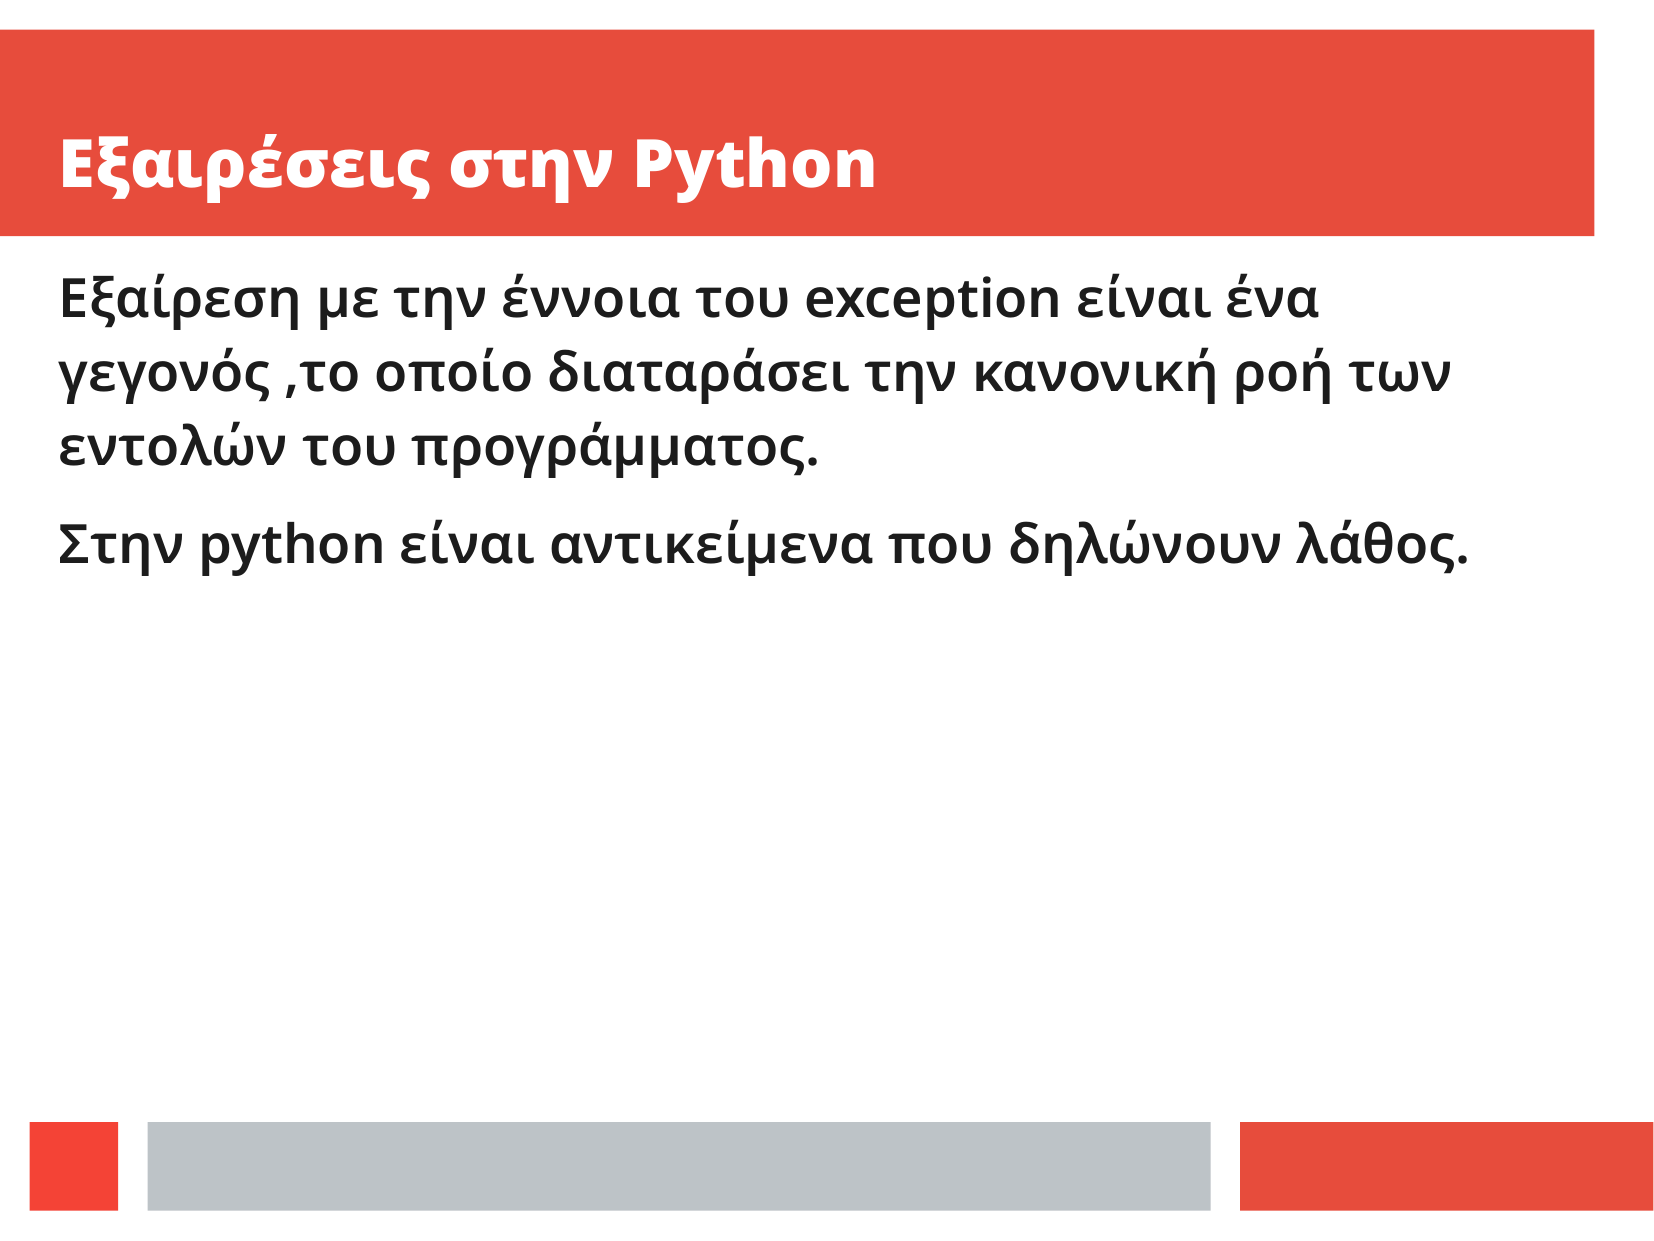

# Eξαιρέσεις στην Python
Eξαίρεση με την έννοια του exception είναι ένα γεγονός ,το οποίο διαταράσει την κανονική ροή των εντολών του προγράμματος.
Στην python είναι αντικείμενα που δηλώνουν λάθος.